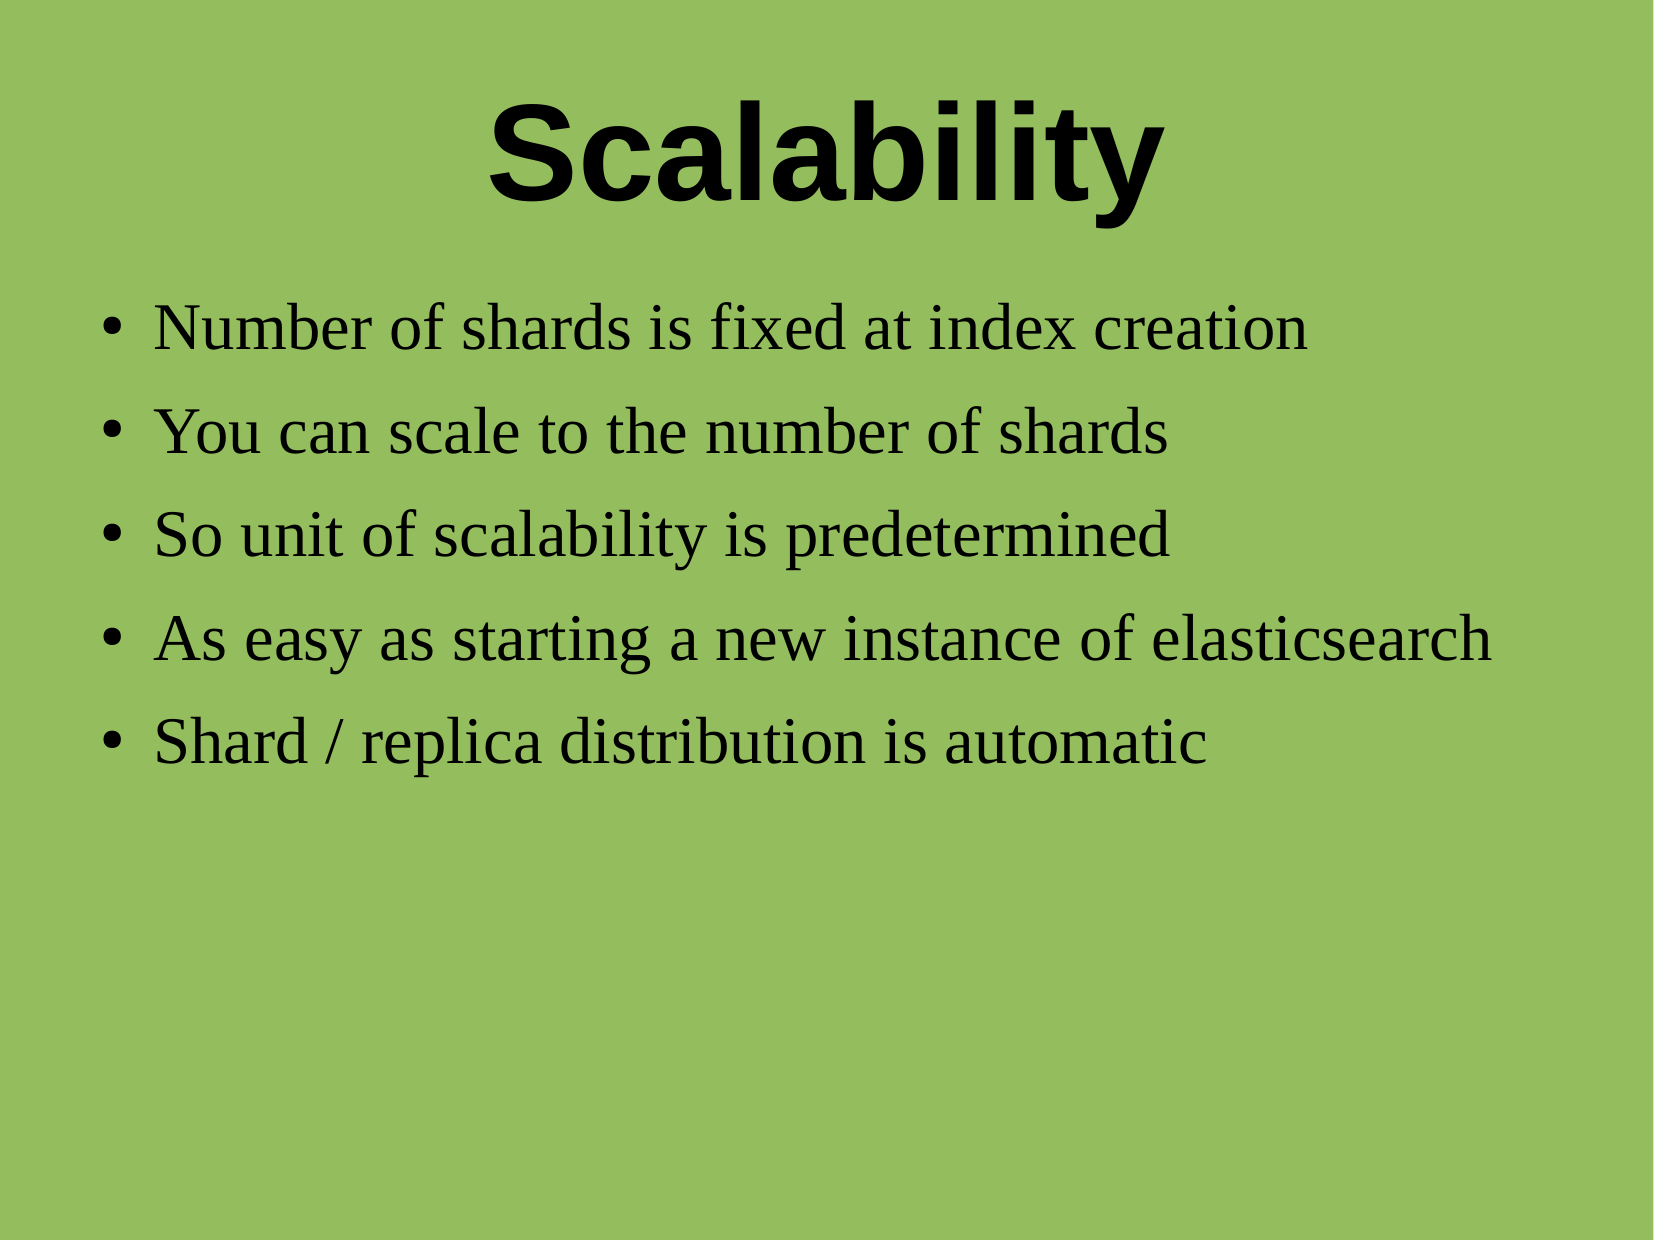

# Scalability
Number of shards is fixed at index creation
You can scale to the number of shards
So unit of scalability is predetermined
As easy as starting a new instance of elasticsearch
Shard / replica distribution is automatic